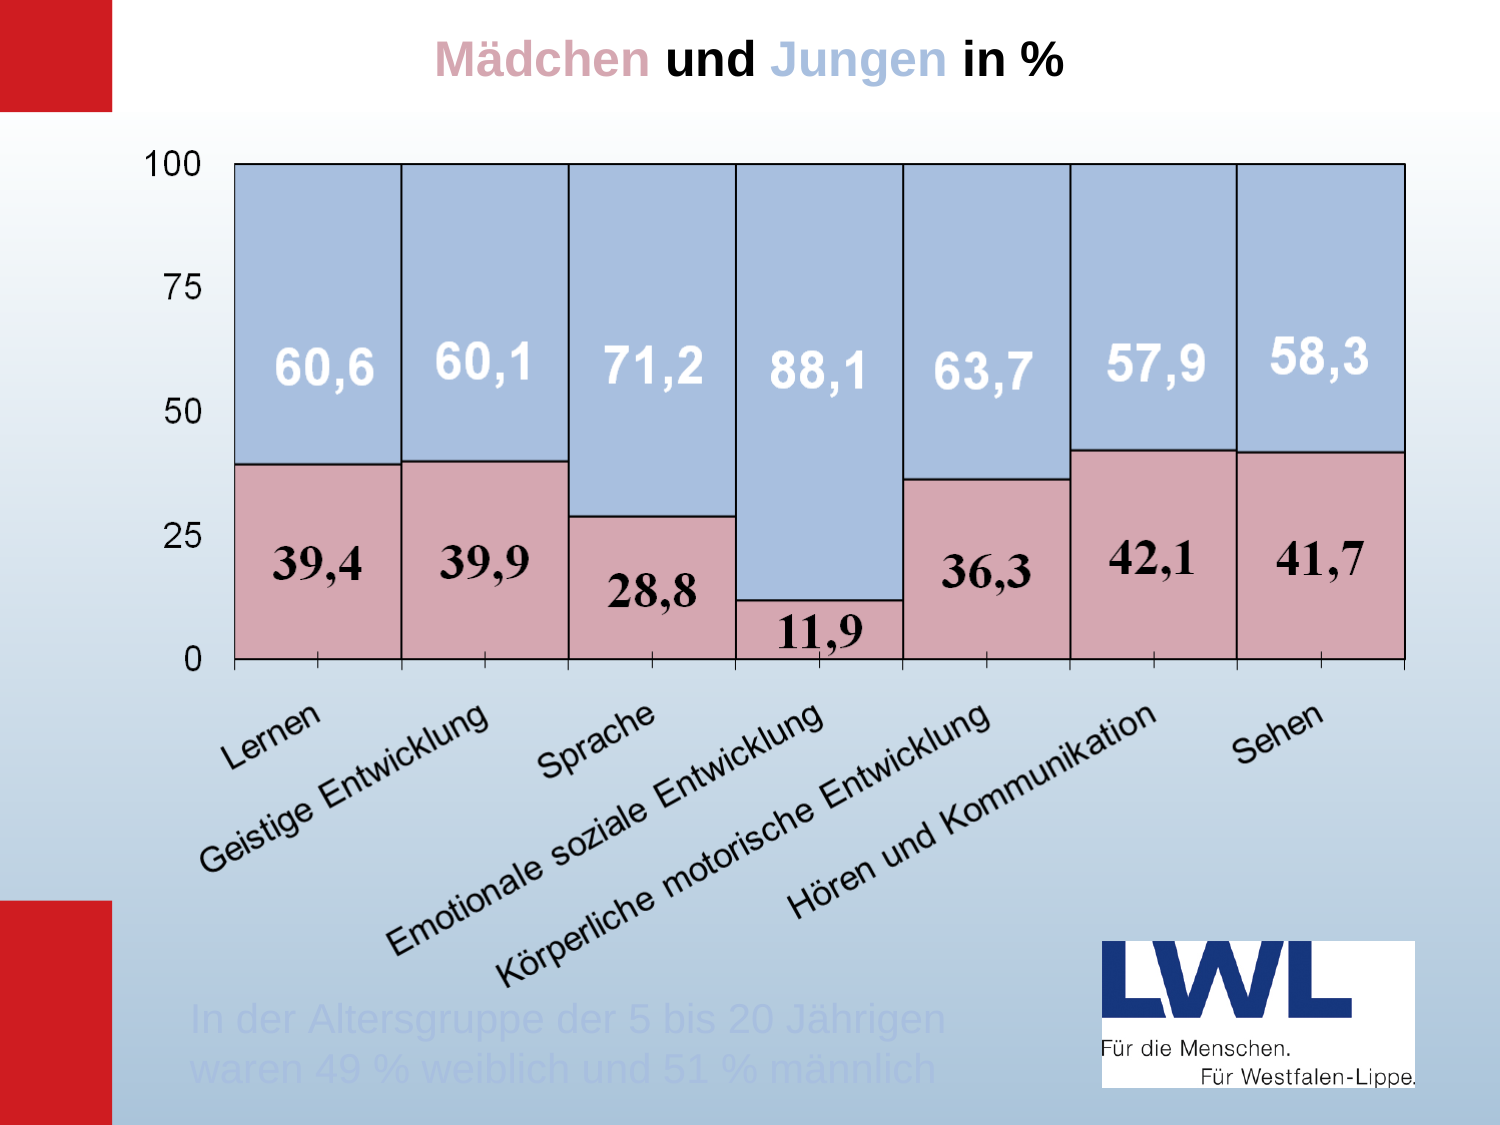

# Mädchen und Jungen in %
In der Altersgruppe der 5 bis 20 Jährigen waren 49 % weiblich und 51 % männlich